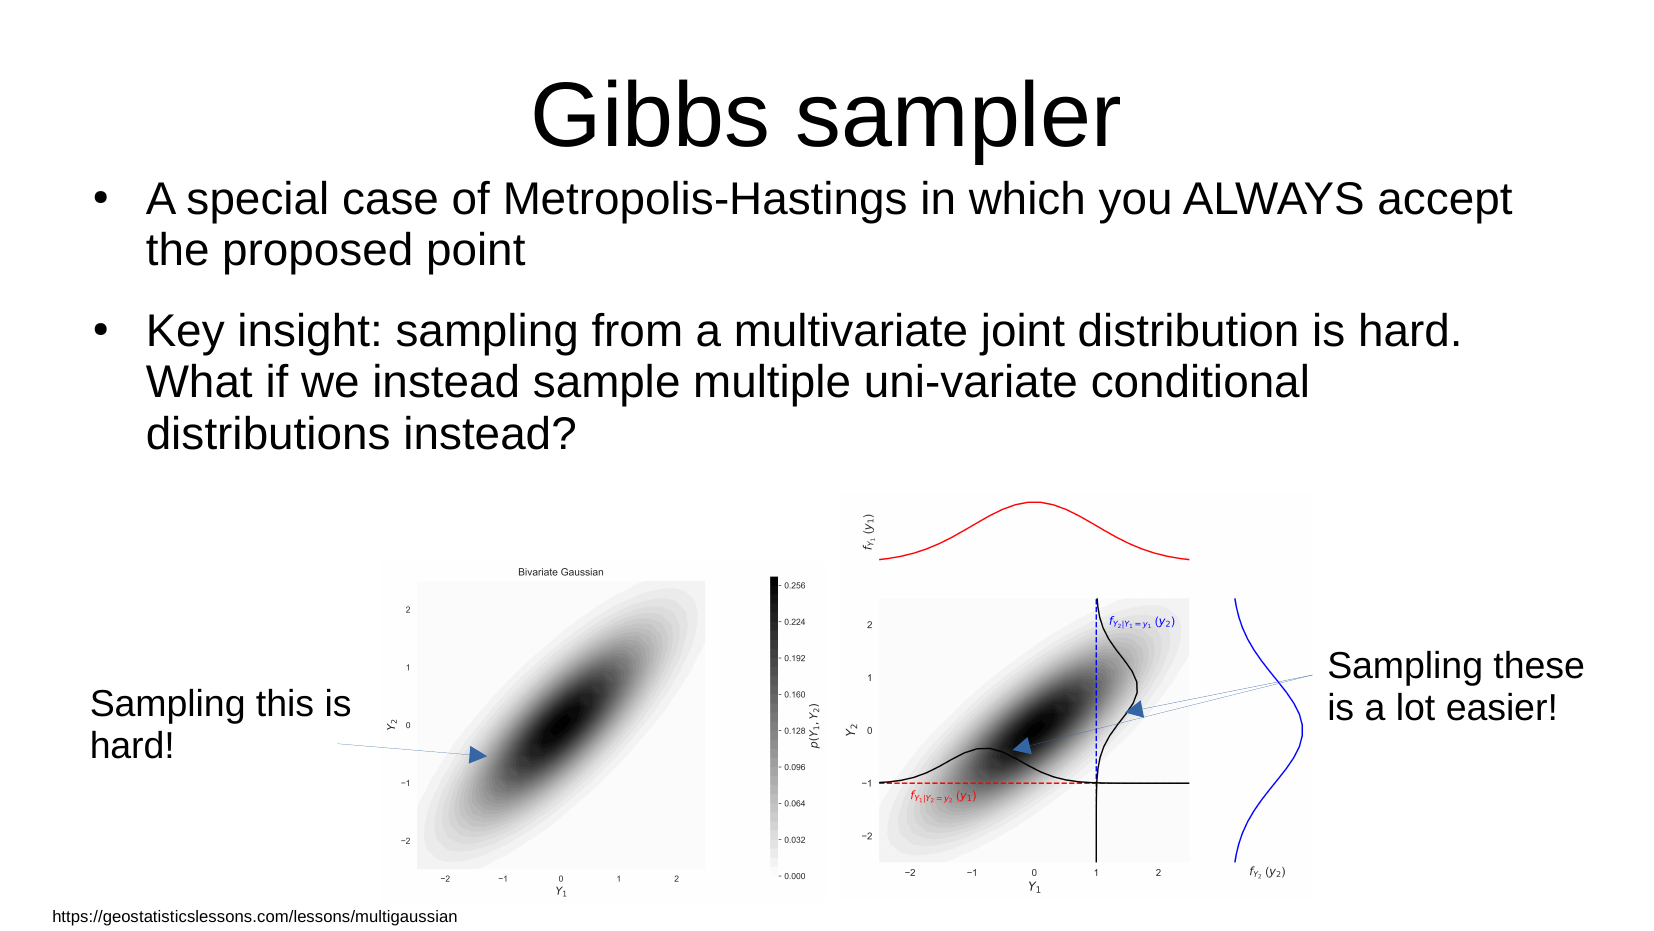

# Gibbs sampler
A special case of Metropolis-Hastings in which you ALWAYS accept the proposed point
Key insight: sampling from a multivariate joint distribution is hard. What if we instead sample multiple uni-variate conditional distributions instead?
Sampling these is a lot easier!
Sampling this is hard!
https://geostatisticslessons.com/lessons/multigaussian